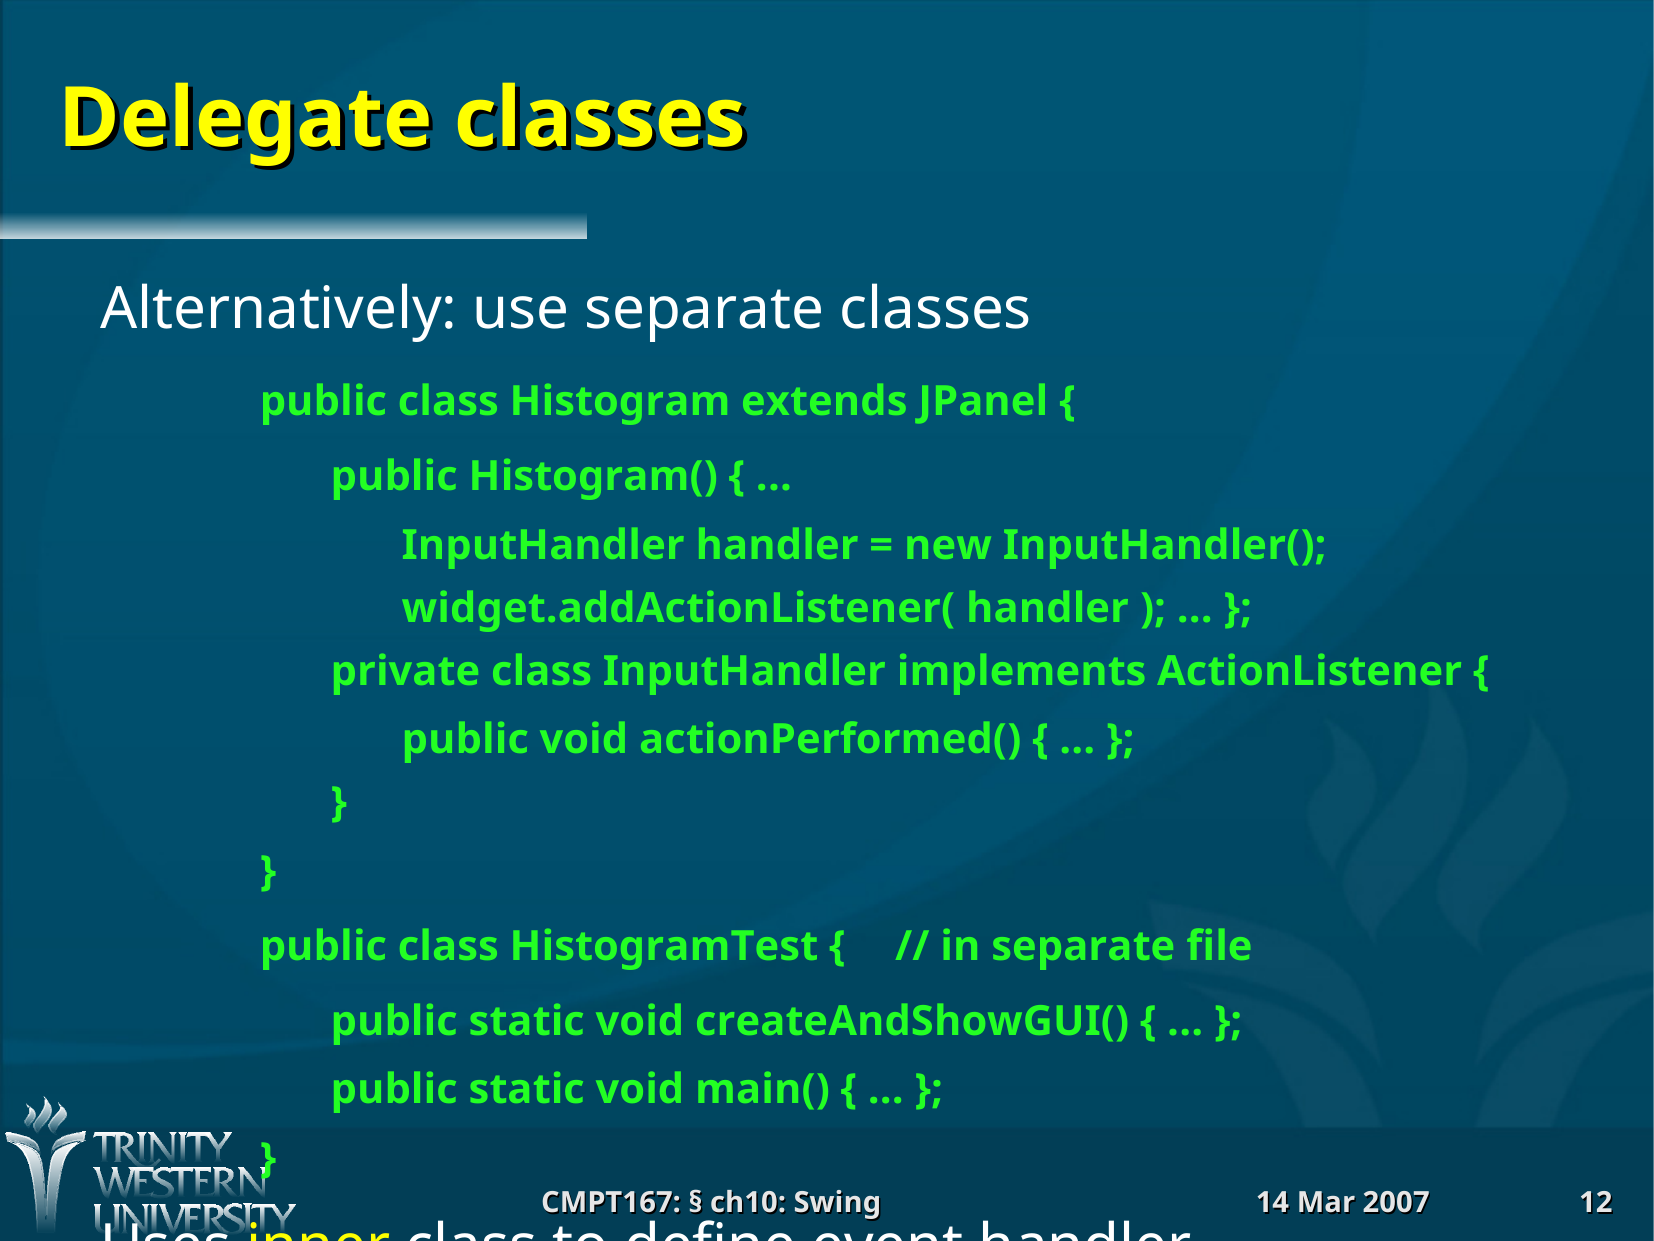

# Delegate classes
Alternatively: use separate classes
public class Histogram extends JPanel {
public Histogram() { ...
InputHandler handler = new InputHandler();
widget.addActionListener( handler ); ... };
private class InputHandler implements ActionListener {
public void actionPerformed() { ... };
}
}
public class HistogramTest {	// in separate file
public static void createAndShowGUI() { ... };
public static void main() { ... };
}
Uses inner class to define event handler
CMPT167: § ch10: Swing
14 Mar 2007
12